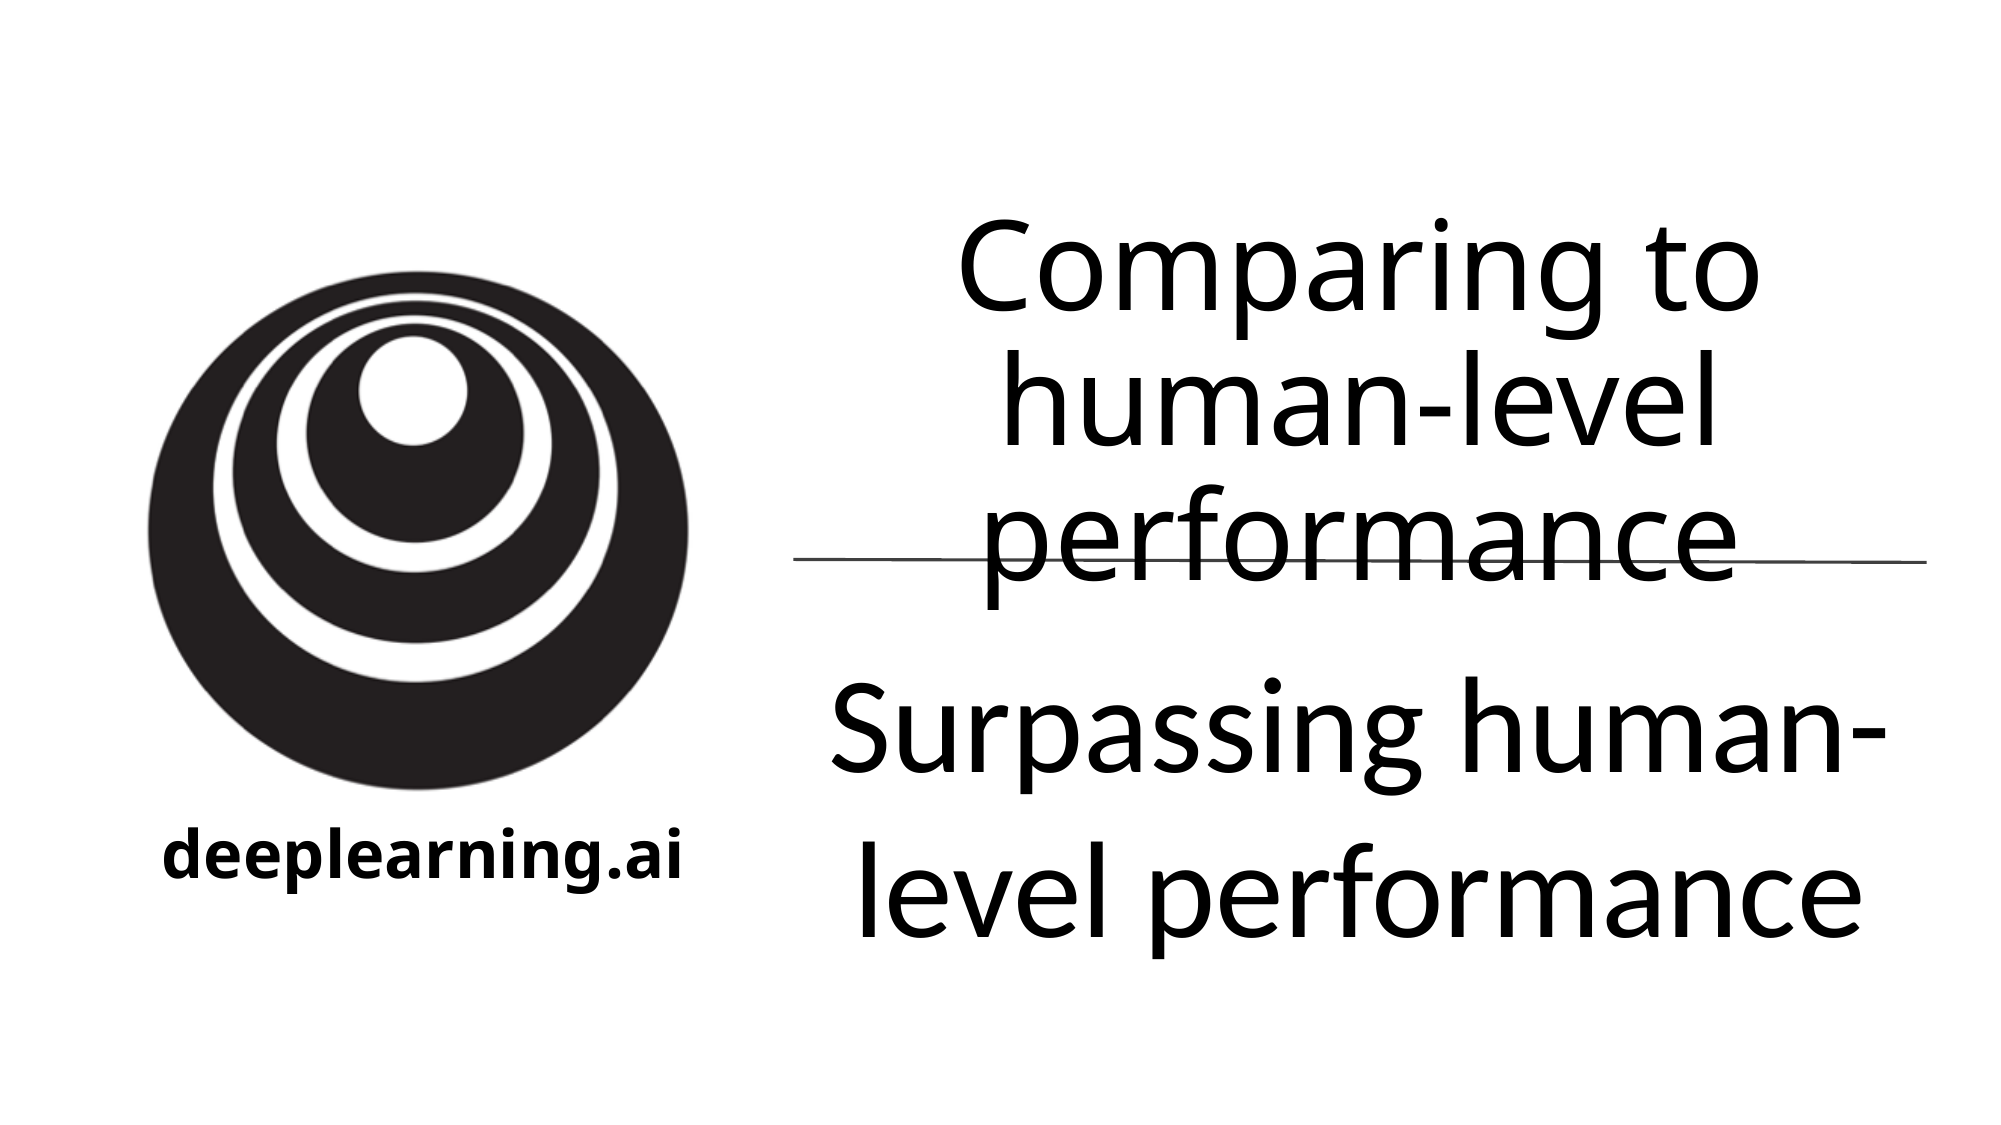

Comparing to human-level performance
deeplearning.ai
Surpassing human- level performance